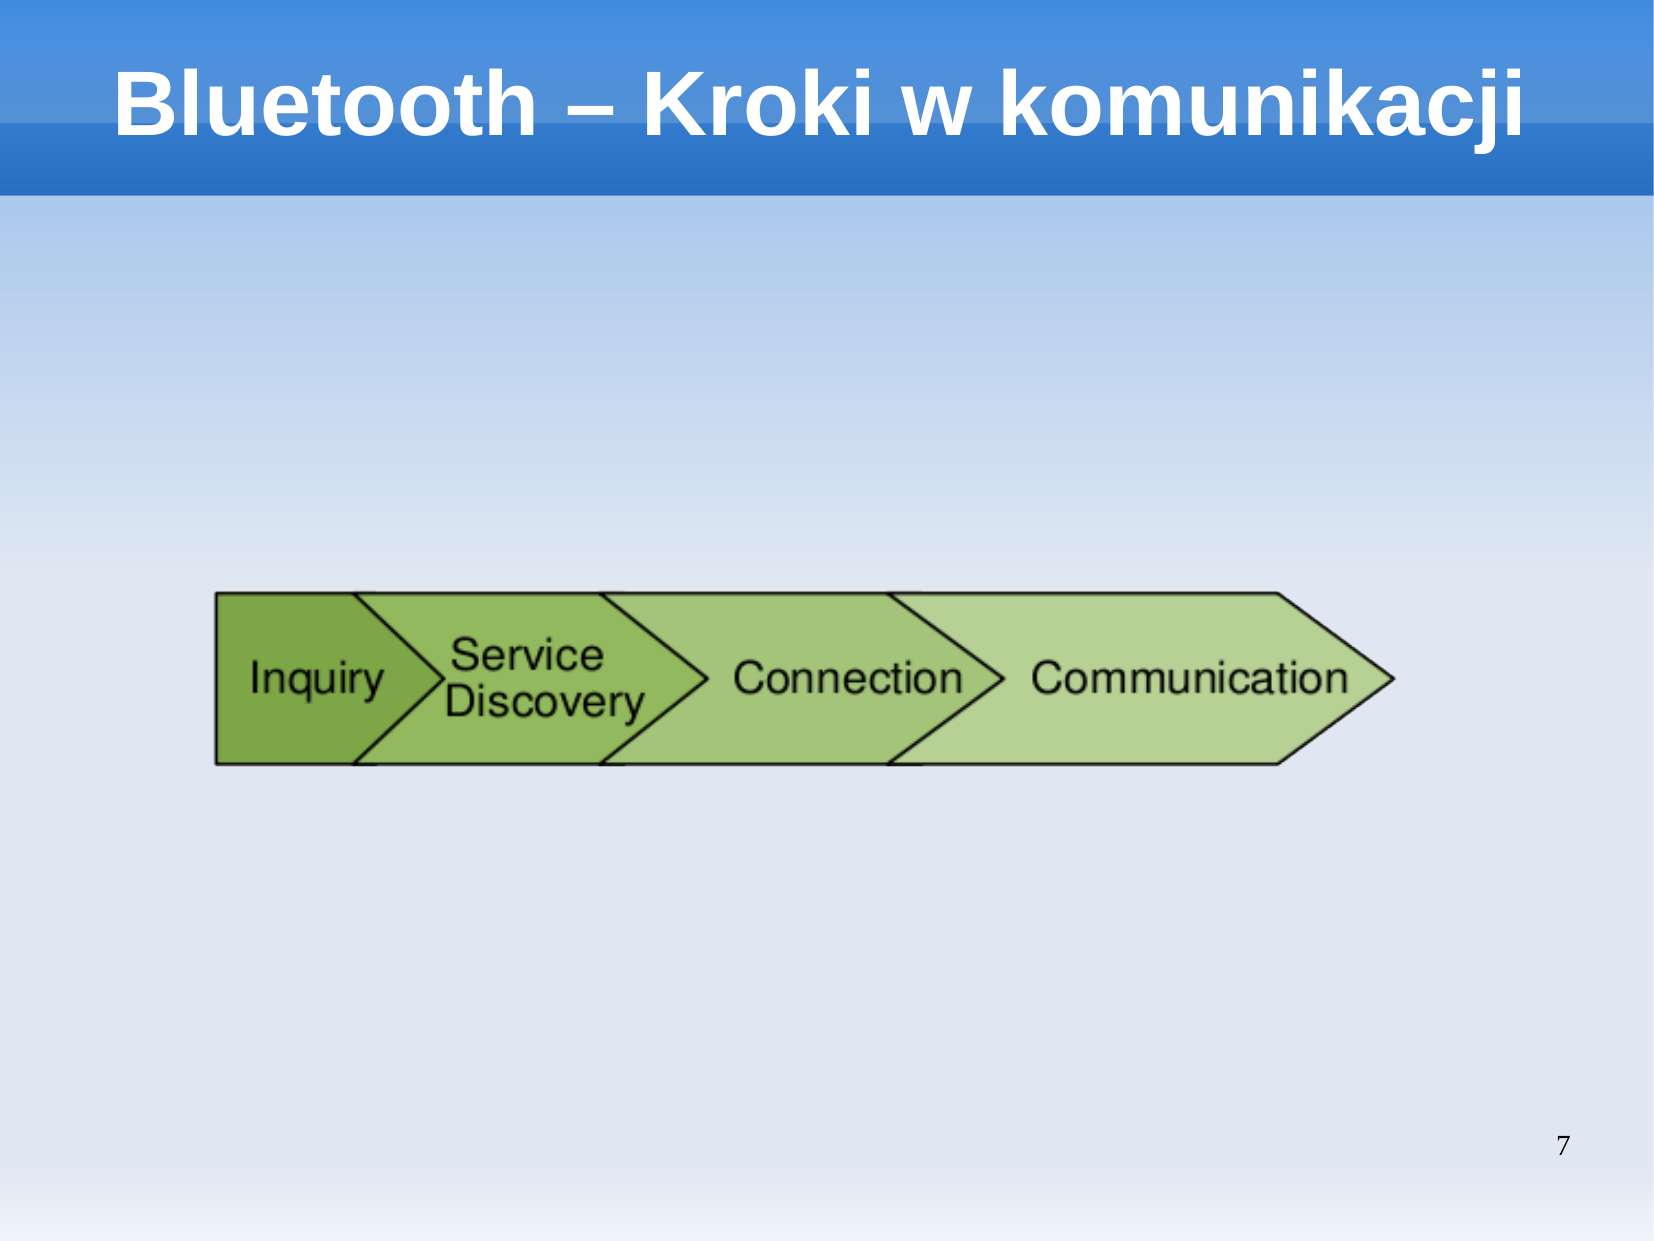

# Bluetooth – Kroki w komunikacji
7